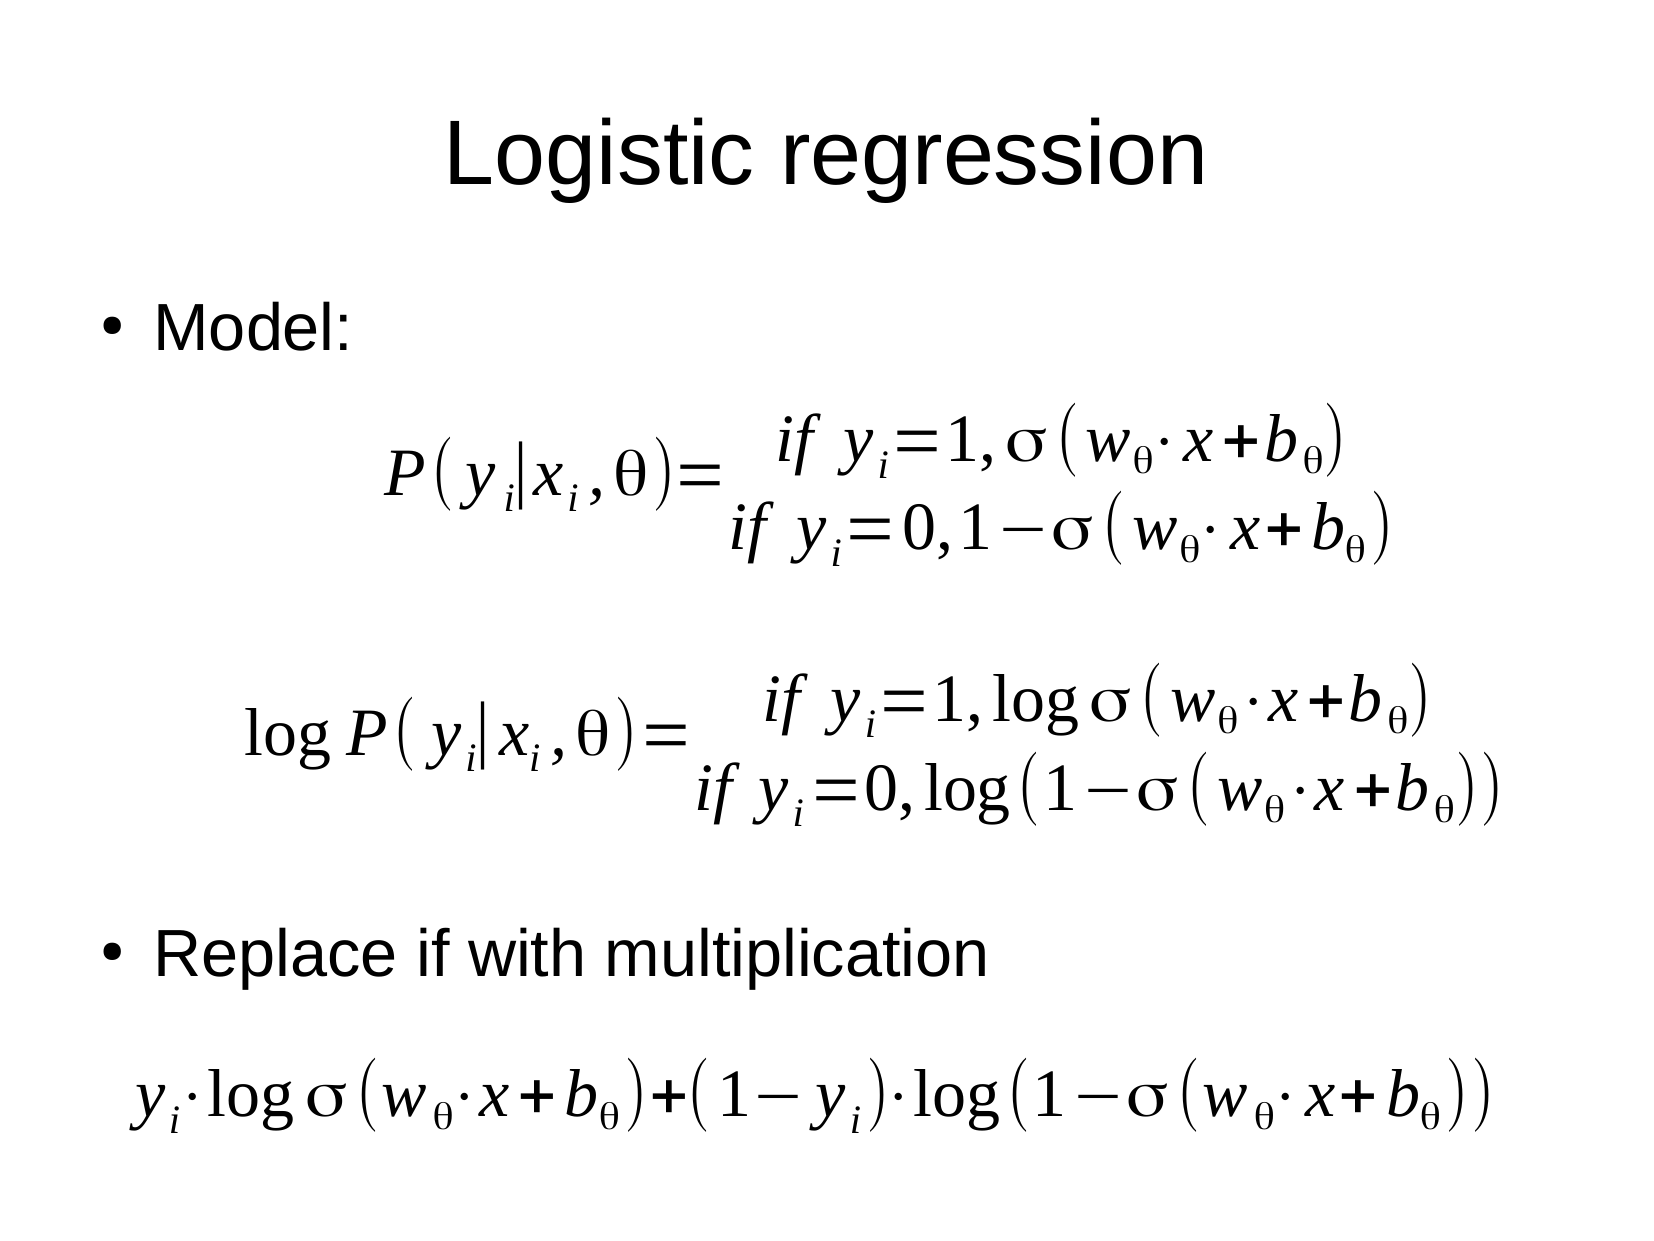

# Logistic regression
Model:
Replace if with multiplication